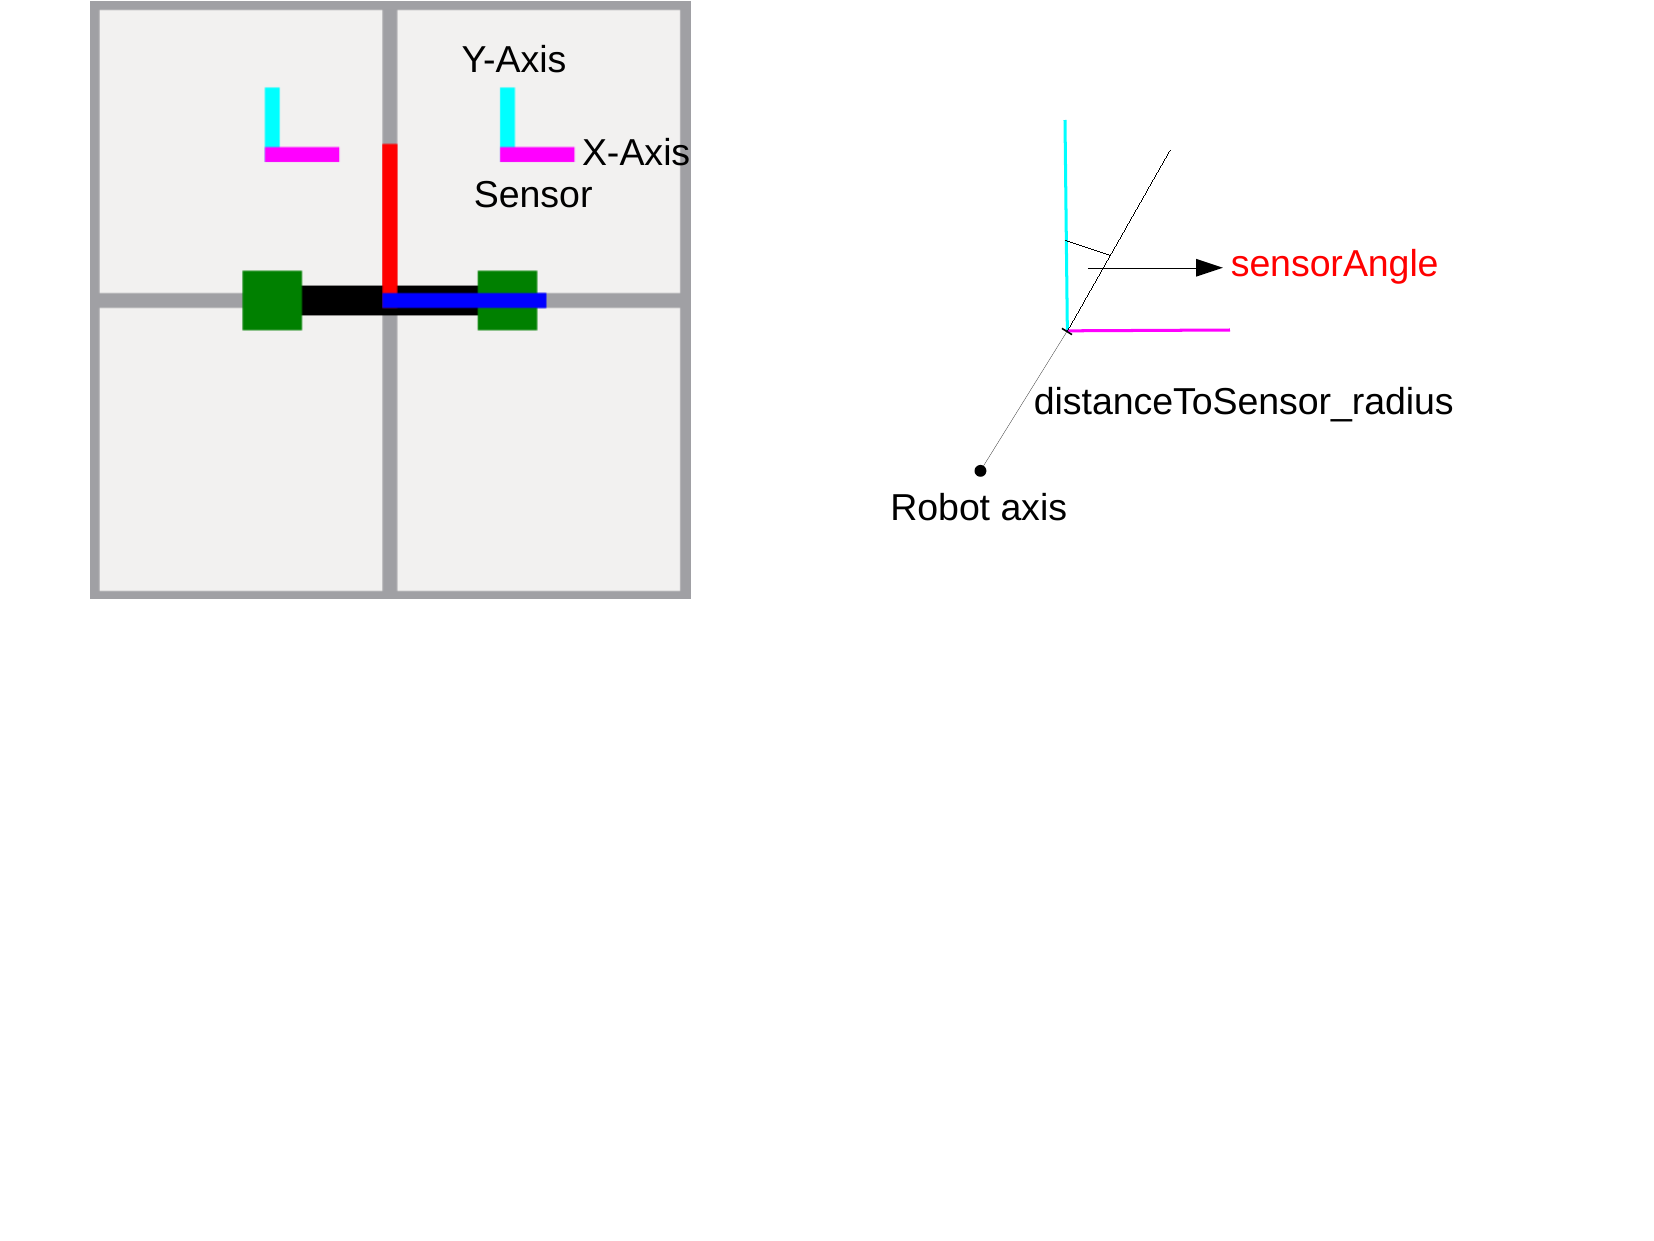

Y-Axis
X-Axis
Sensor
sensorAngle
distanceToSensor_radius
Robot axis